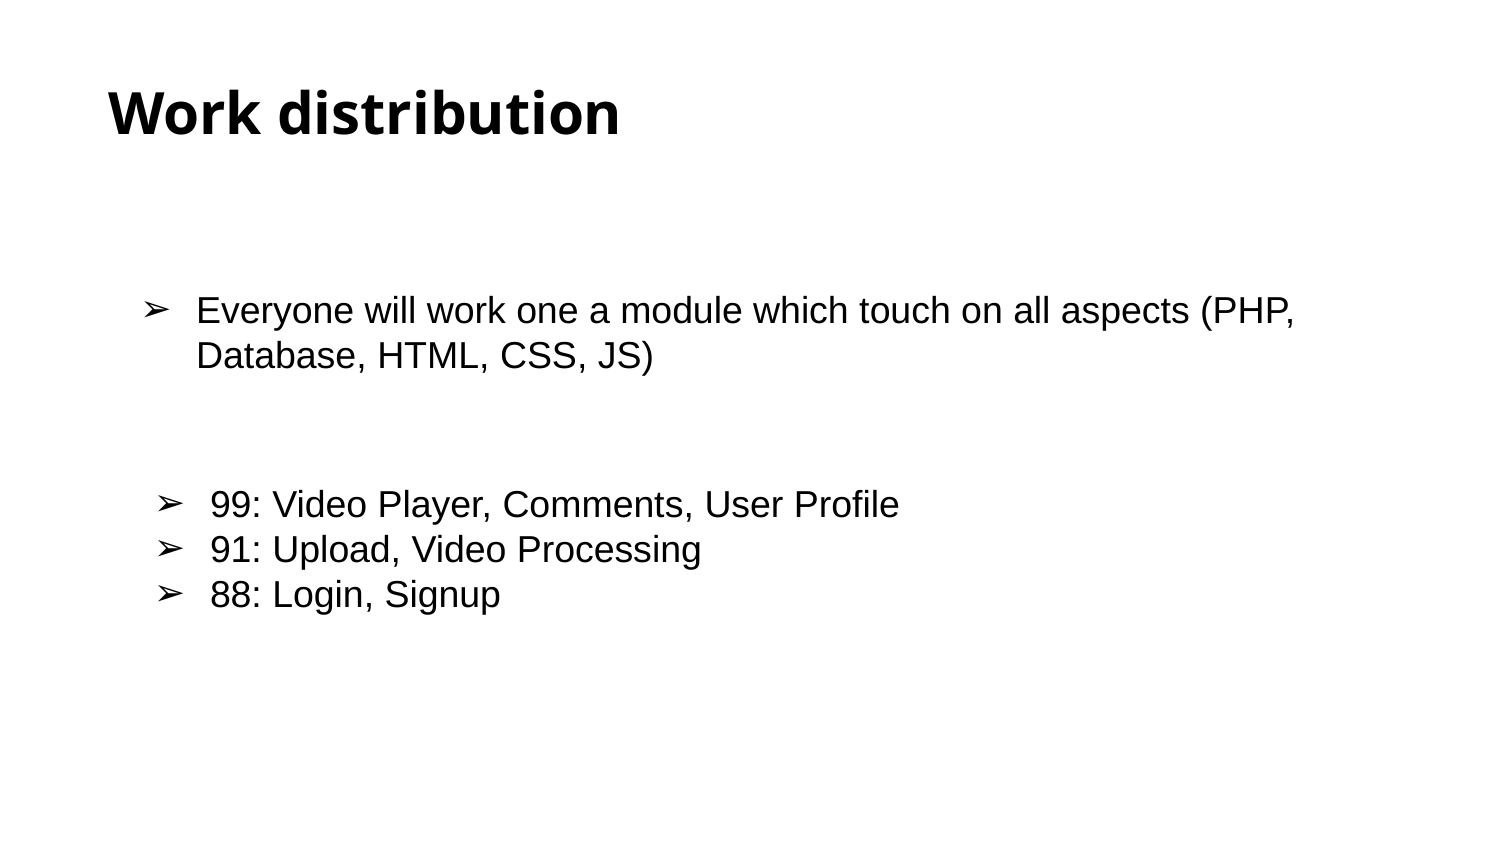

Work distribution
Everyone will work one a module which touch on all aspects (PHP, Database, HTML, CSS, JS)
99: Video Player, Comments, User Profile
91: Upload, Video Processing
88: Login, Signup